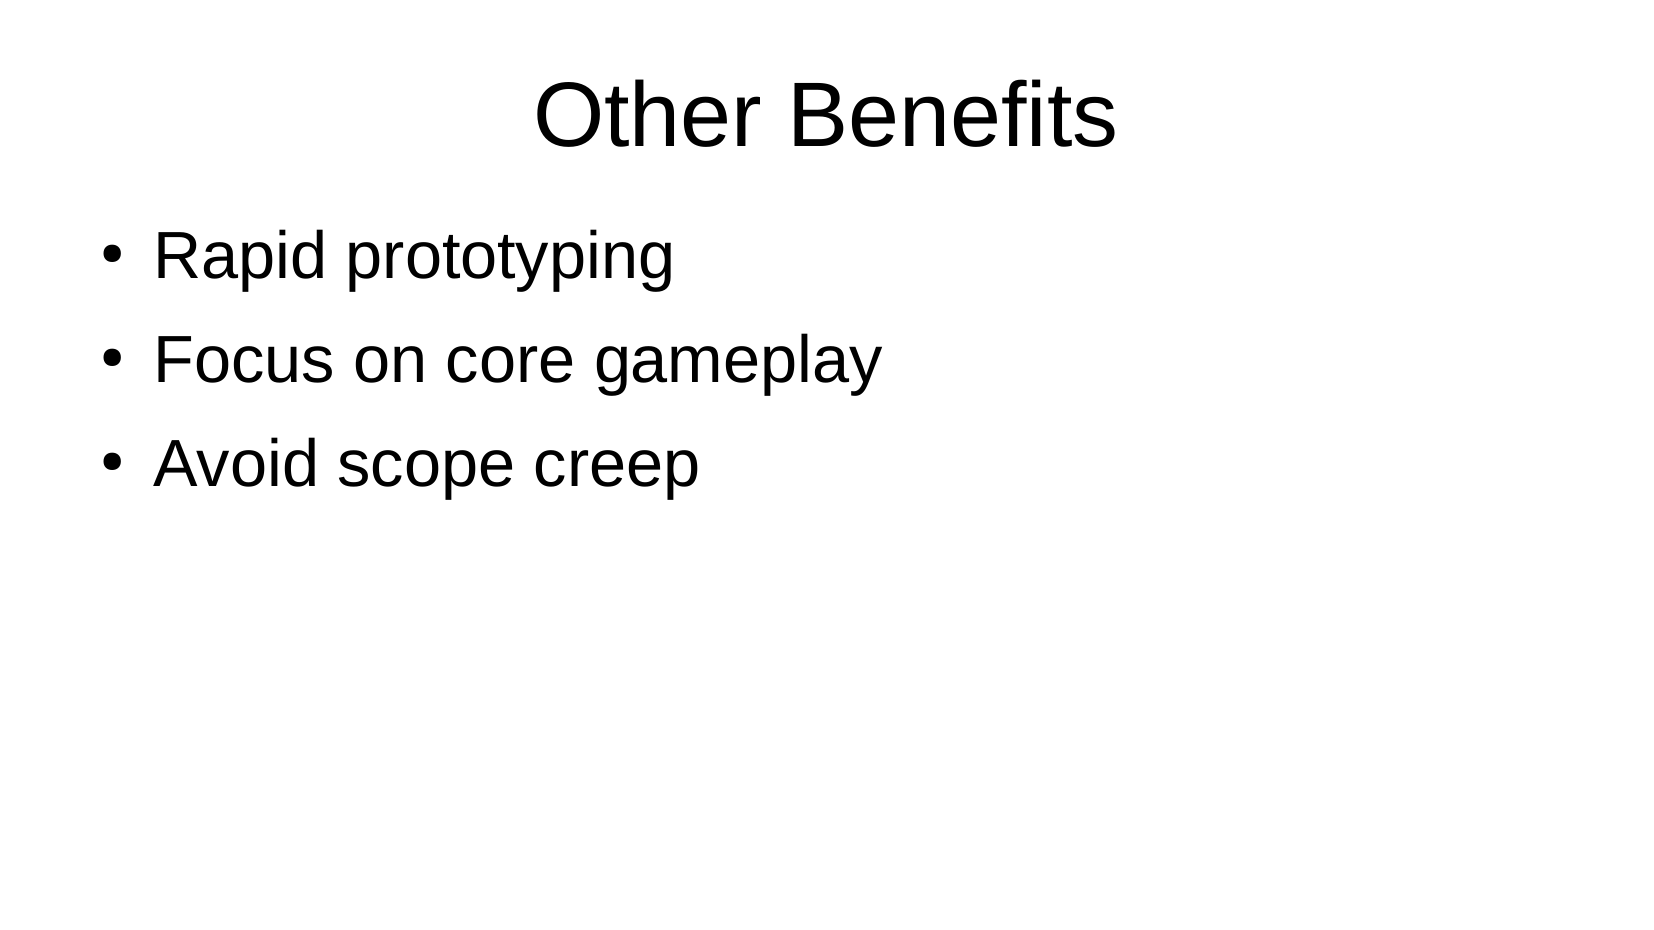

# Other Benefits
Rapid prototyping
Focus on core gameplay
Avoid scope creep